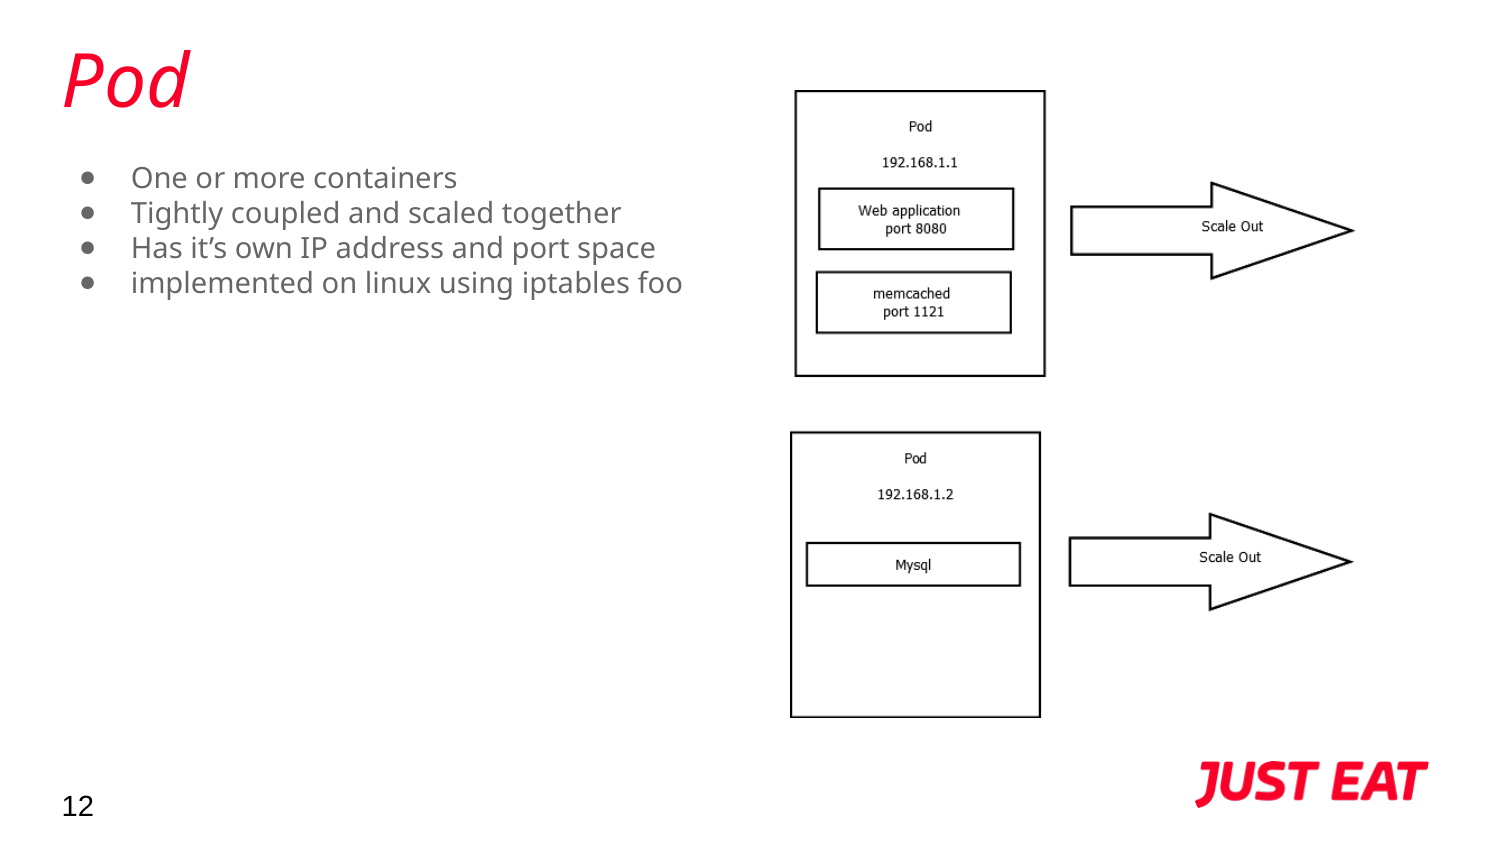

Pod
# One or more containers
Tightly coupled and scaled together
Has it’s own IP address and port space
implemented on linux using iptables foo